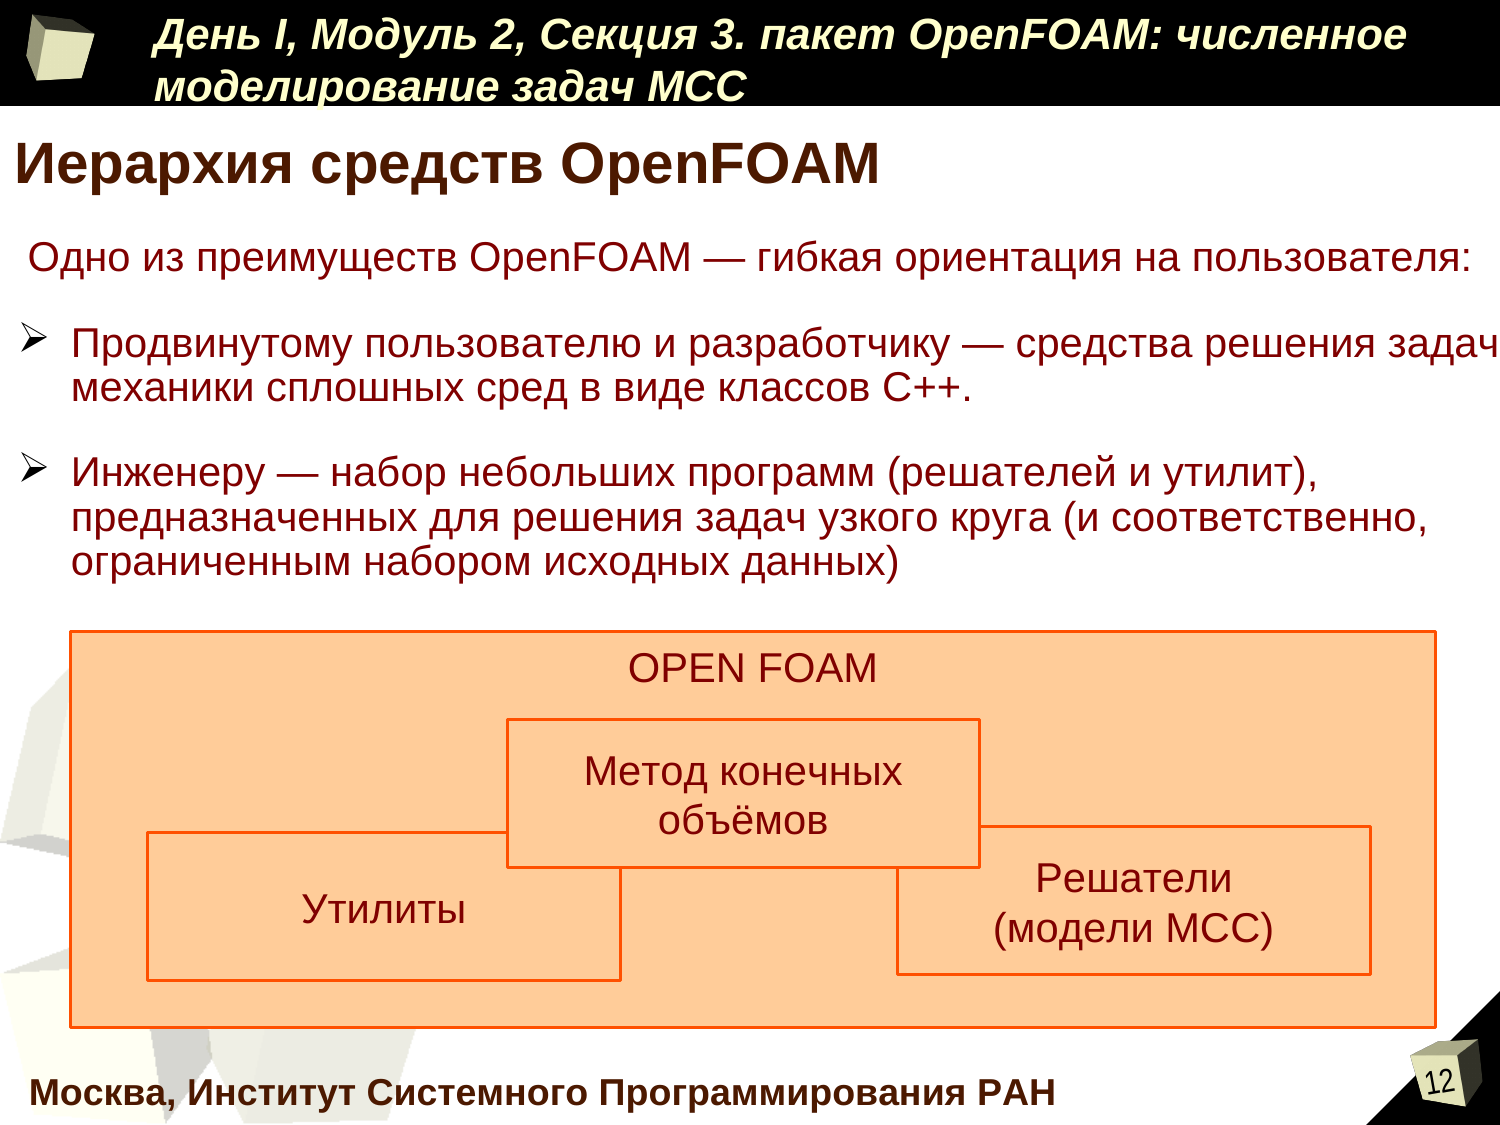

#
Иерархия средств OpenFOAM
Одно из преимуществ OpenFOAM — гибкая ориентация на пользователя:
Продвинутому пользователю и разработчику — средства решения задач механики сплошных сред в виде классов C++.
Инженеру — набор небольших программ (решателей и утилит), предназначенных для решения задач узкого круга (и соответственно, ограниченным набором исходных данных)
OPEN FOAM
Метод конечных
объёмов
Решатели
(модели МСС)
Утилиты